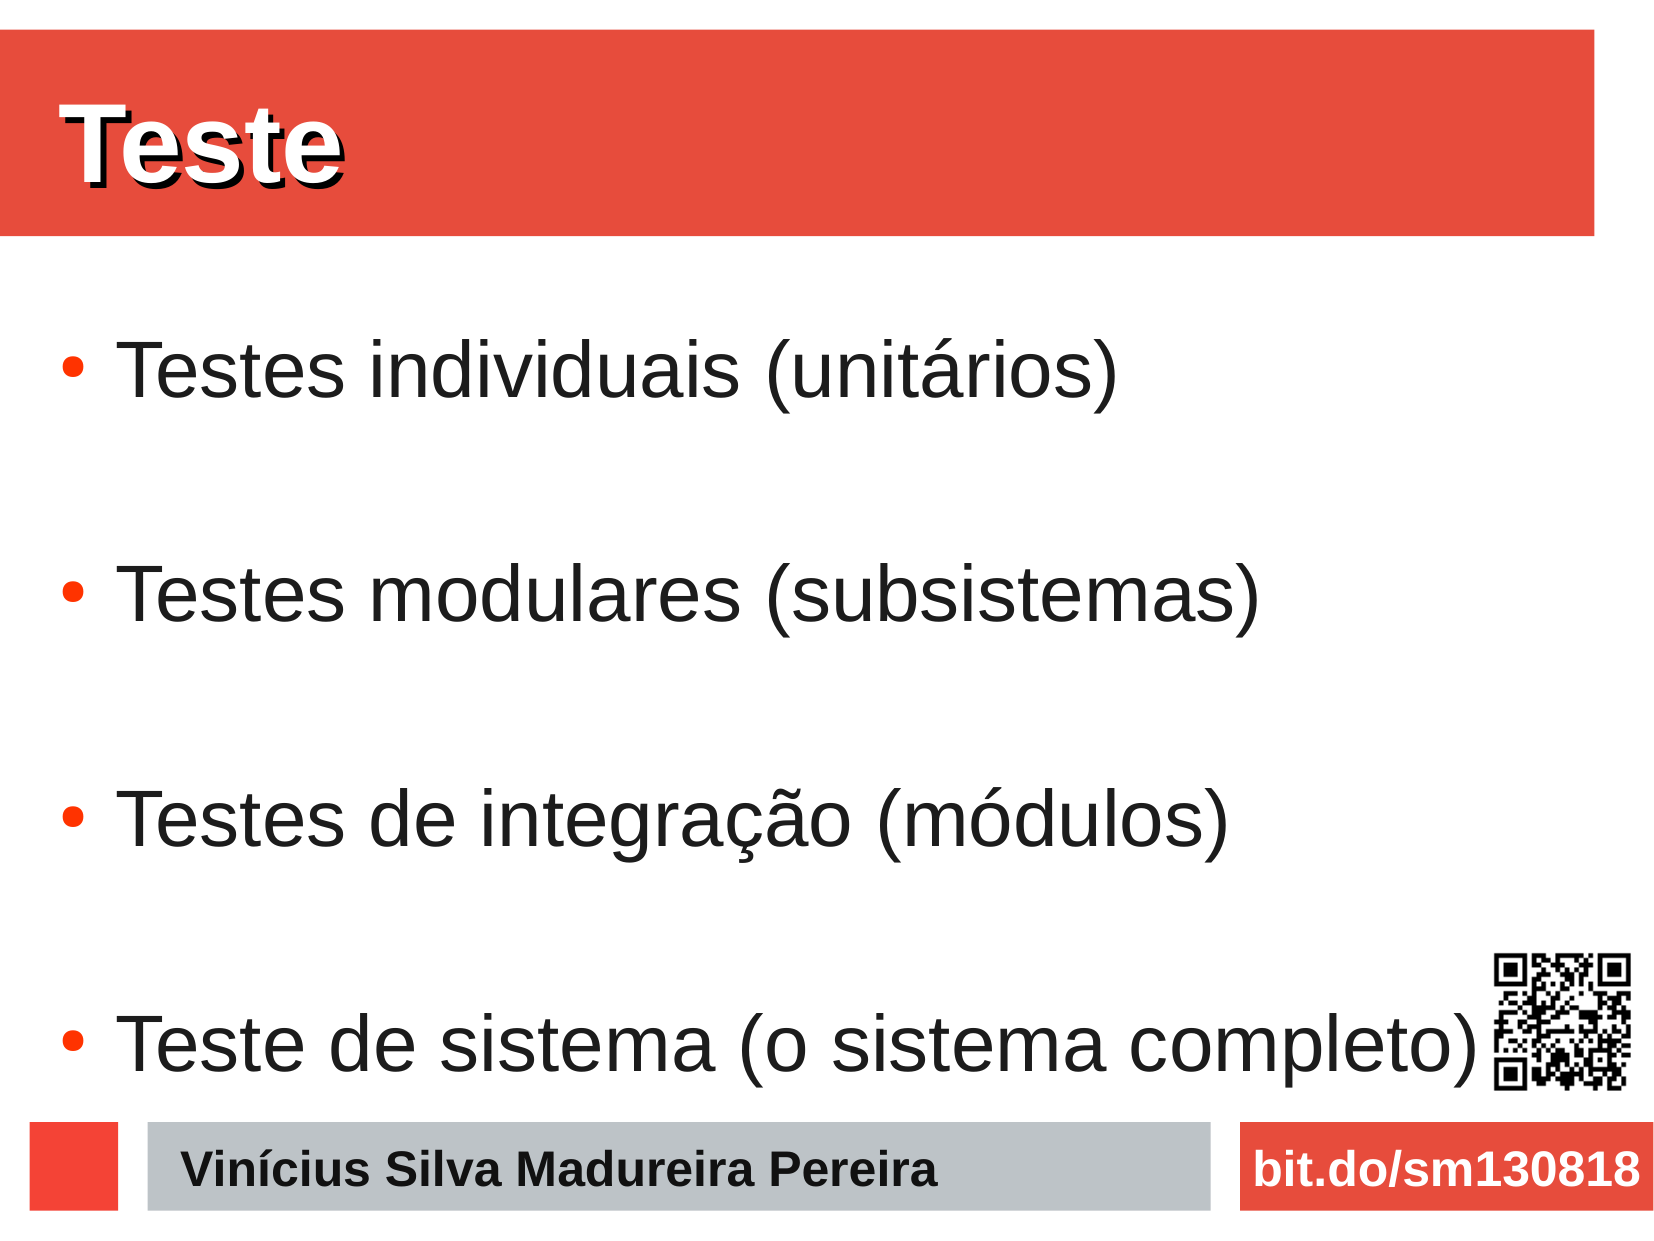

# Teste
 Testes individuais (unitários)
 Testes modulares (subsistemas)
 Testes de integração (módulos)
 Teste de sistema (o sistema completo)
Vinícius Silva Madureira Pereira
bit.do/sm130818